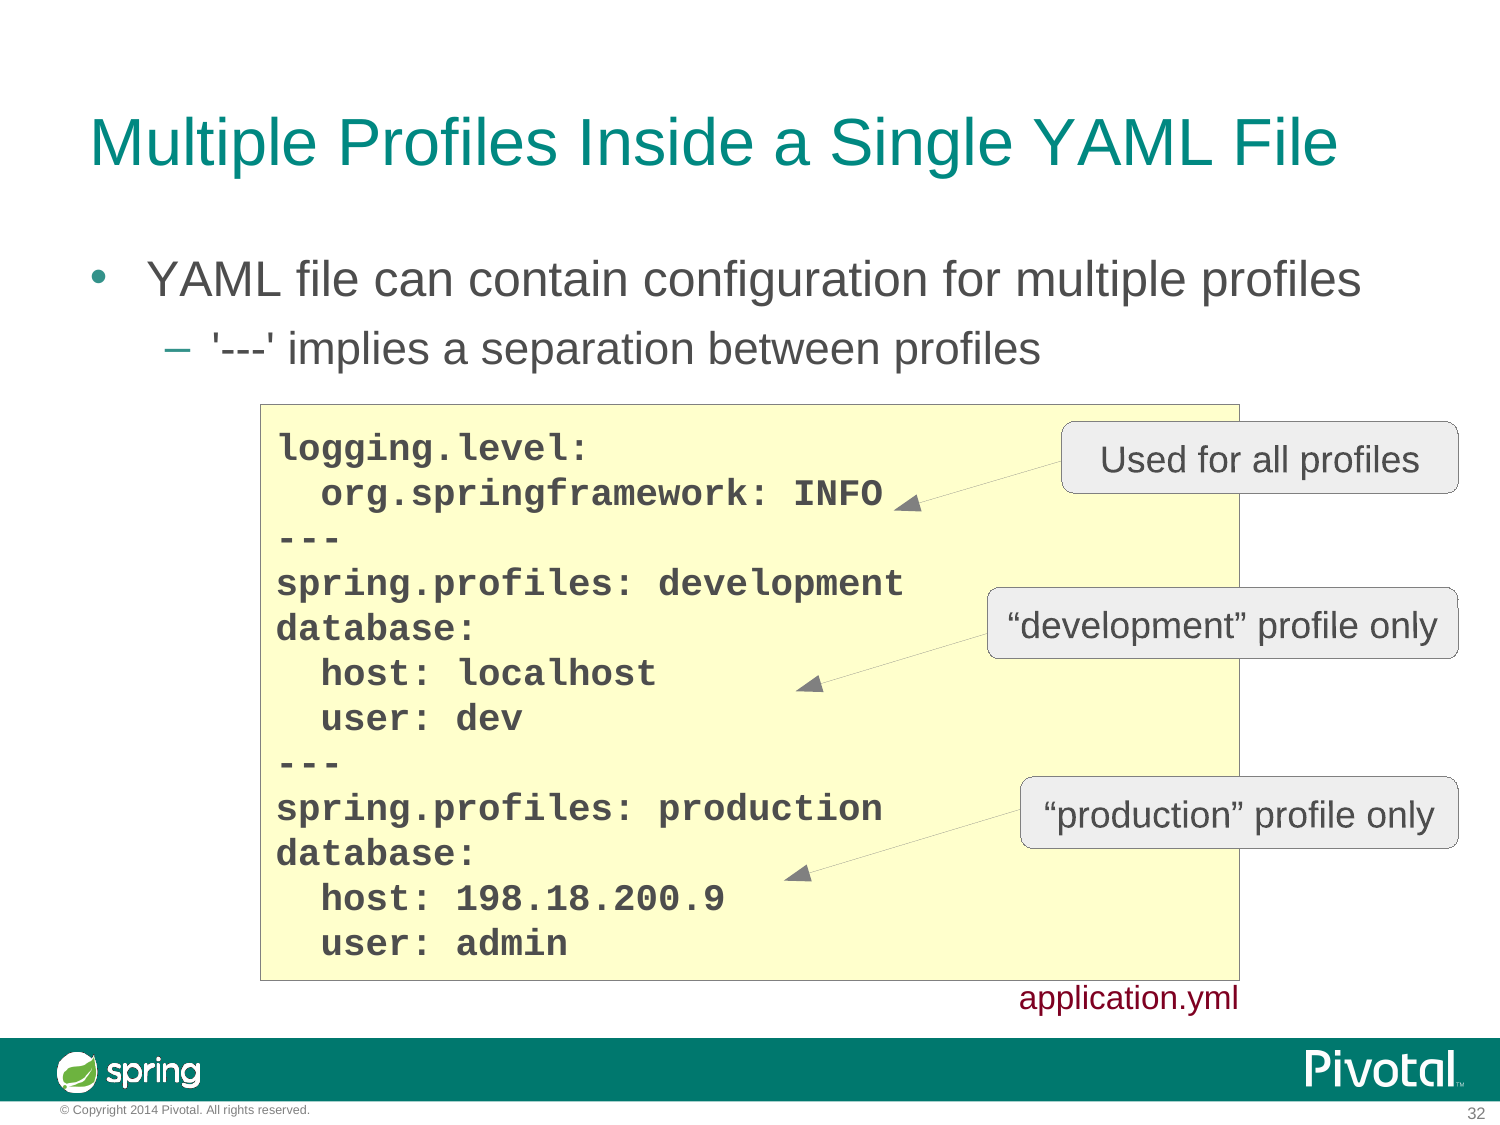

# Multiple Profiles Inside a Single YAML File
YAML file can contain configuration for multiple profiles
'---' implies a separation between profiles
logging.level:
 org.springframework: INFO
---
spring.profiles: development
database:
 host: localhost
 user: dev
---
spring.profiles: production
database:
 host: 198.18.200.9
 user: admin
Used for all profiles
“development” profile only
“production” profile only
application.yml